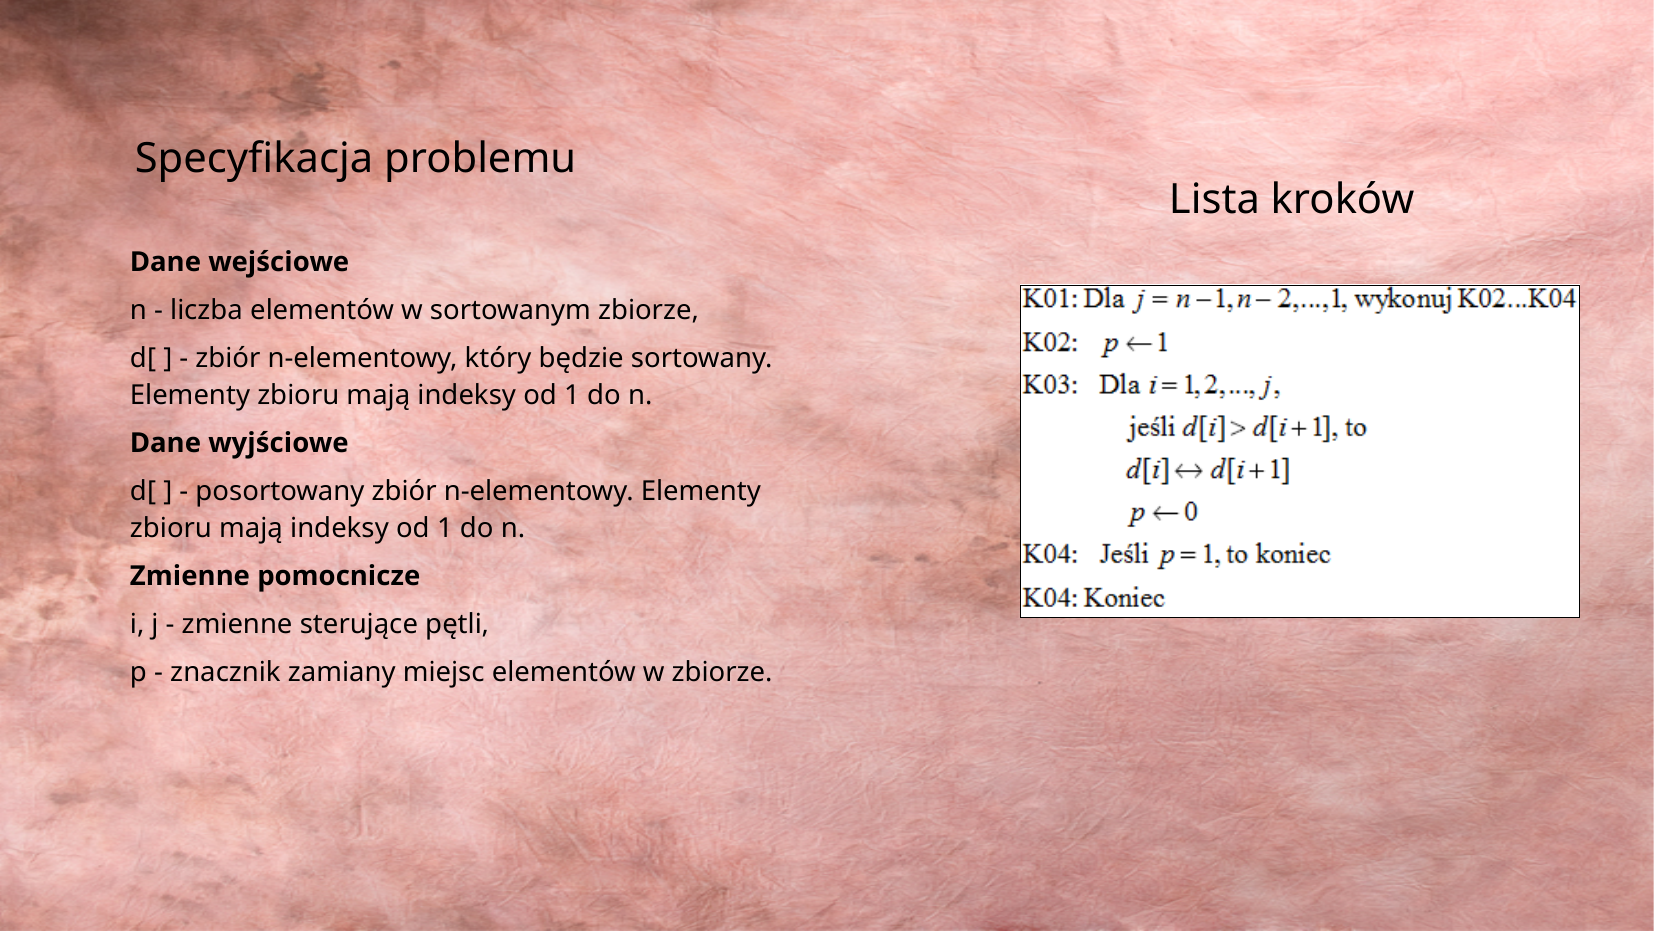

Specyfikacja problemu
# Lista kroków
Dane wejściowe
n - liczba elementów w sortowanym zbiorze,
d[ ] - zbiór n-elementowy, który będzie sortowany. Elementy zbioru mają indeksy od 1 do n.
Dane wyjściowe
d[ ] - posortowany zbiór n-elementowy. Elementy zbioru mają indeksy od 1 do n.
Zmienne pomocnicze
i, j - zmienne sterujące pętli,
p - znacznik zamiany miejsc elementów w zbiorze.